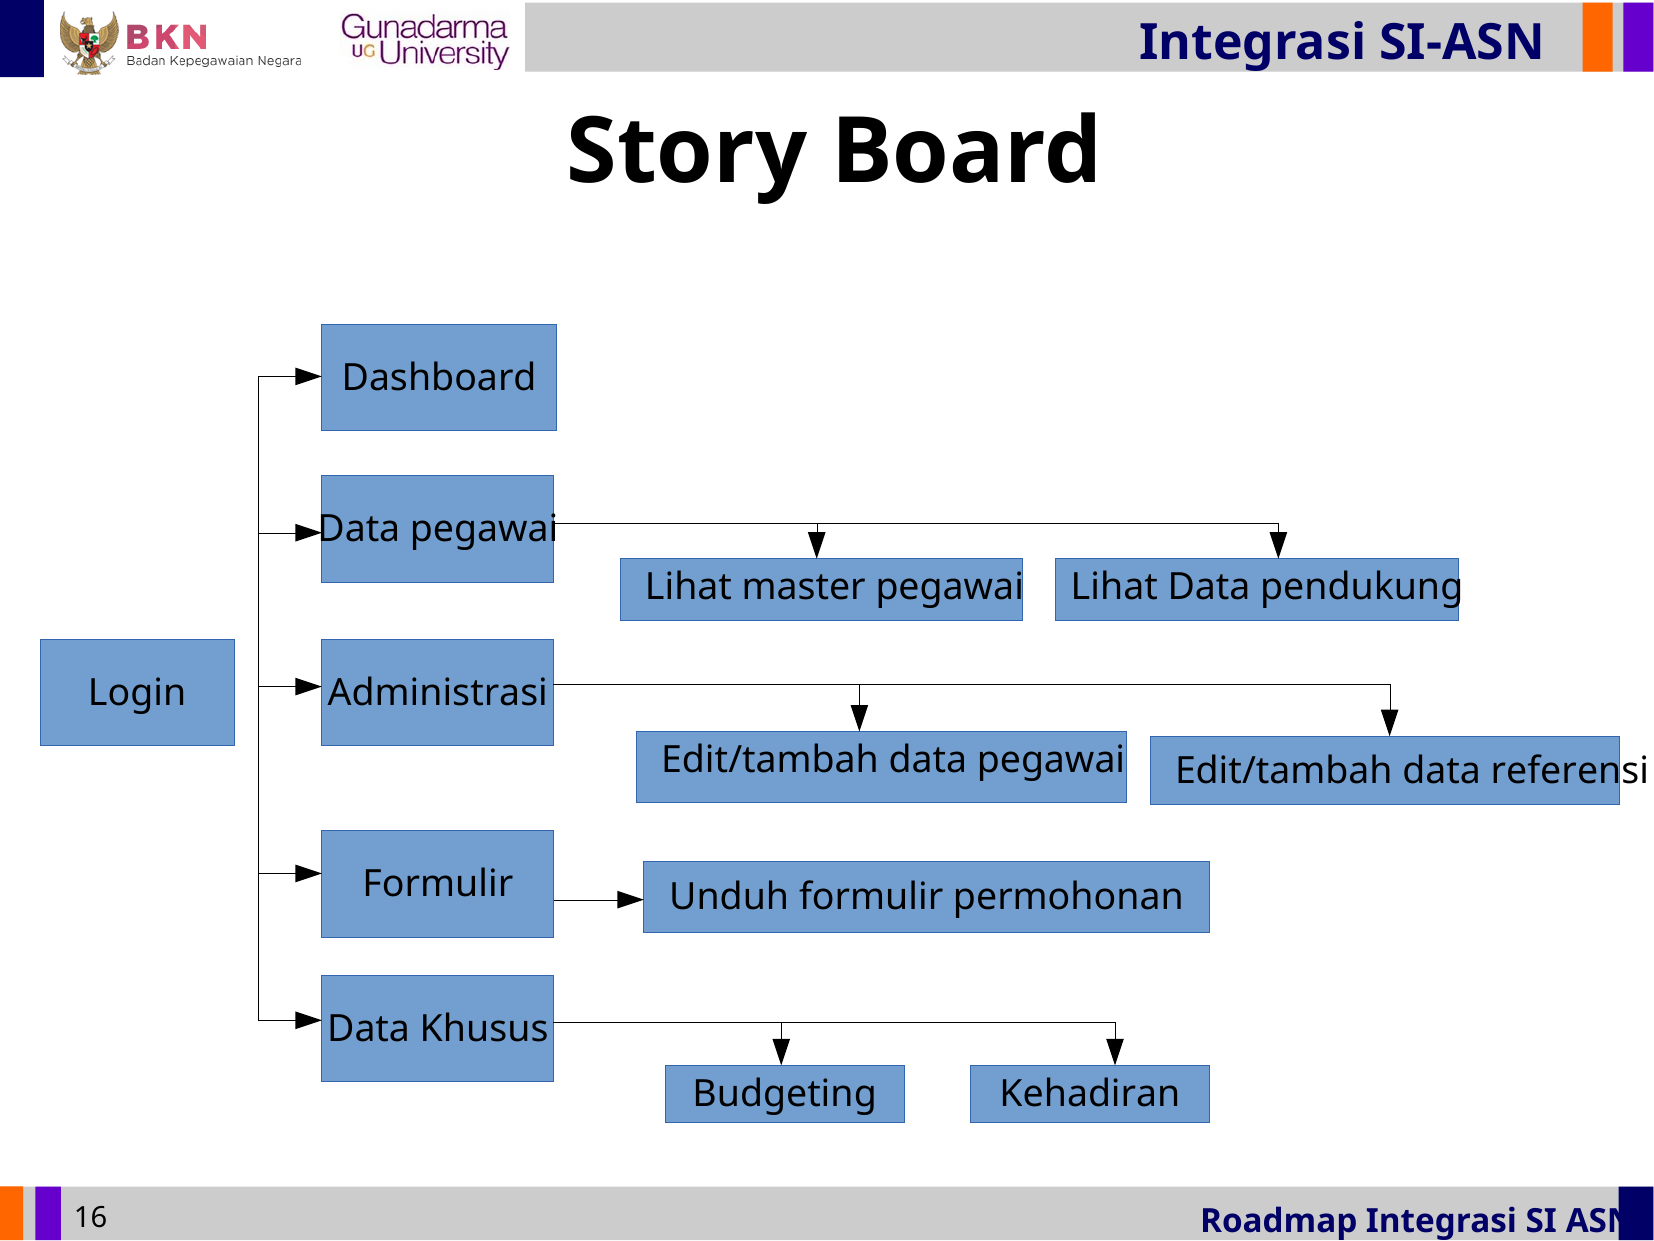

# Story Board
Dashboard
Data pegawai
 Lihat master pegawai
 Lihat master pegawai
 Lihat master pegawai
 Lihat master pegawai
Lihat Data pendukung
Login
Administrasi
 Edit/tambah data pegawai
 Edit/tambah data referensi
Formulir
Unduh formulir permohonan
Data Khusus
Budgeting
Kehadiran